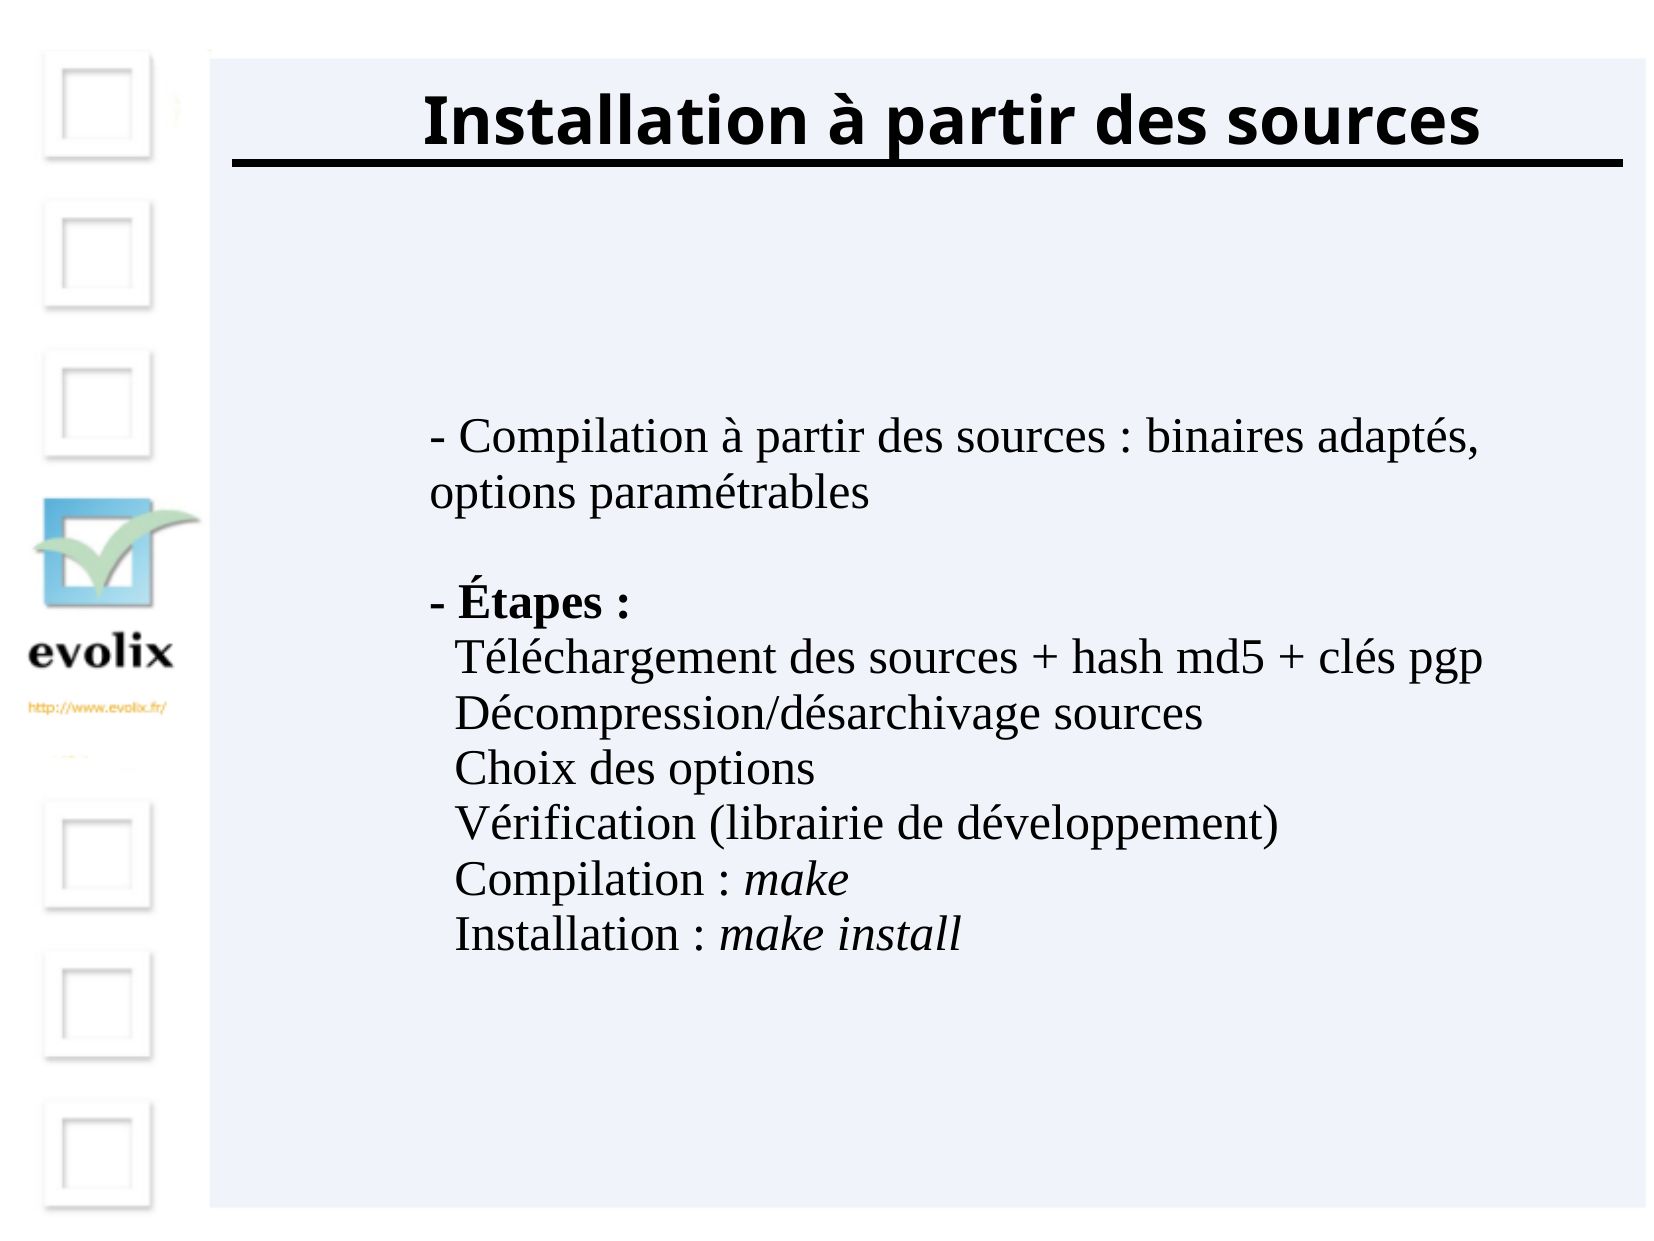

# Installation à partir des sources
- Compilation à partir des sources : binaires adaptés, options paramétrables
- Étapes :
 Téléchargement des sources + hash md5 + clés pgp
 Décompression/désarchivage sources
 Choix des options
 Vérification (librairie de développement)
 Compilation : make
 Installation : make install